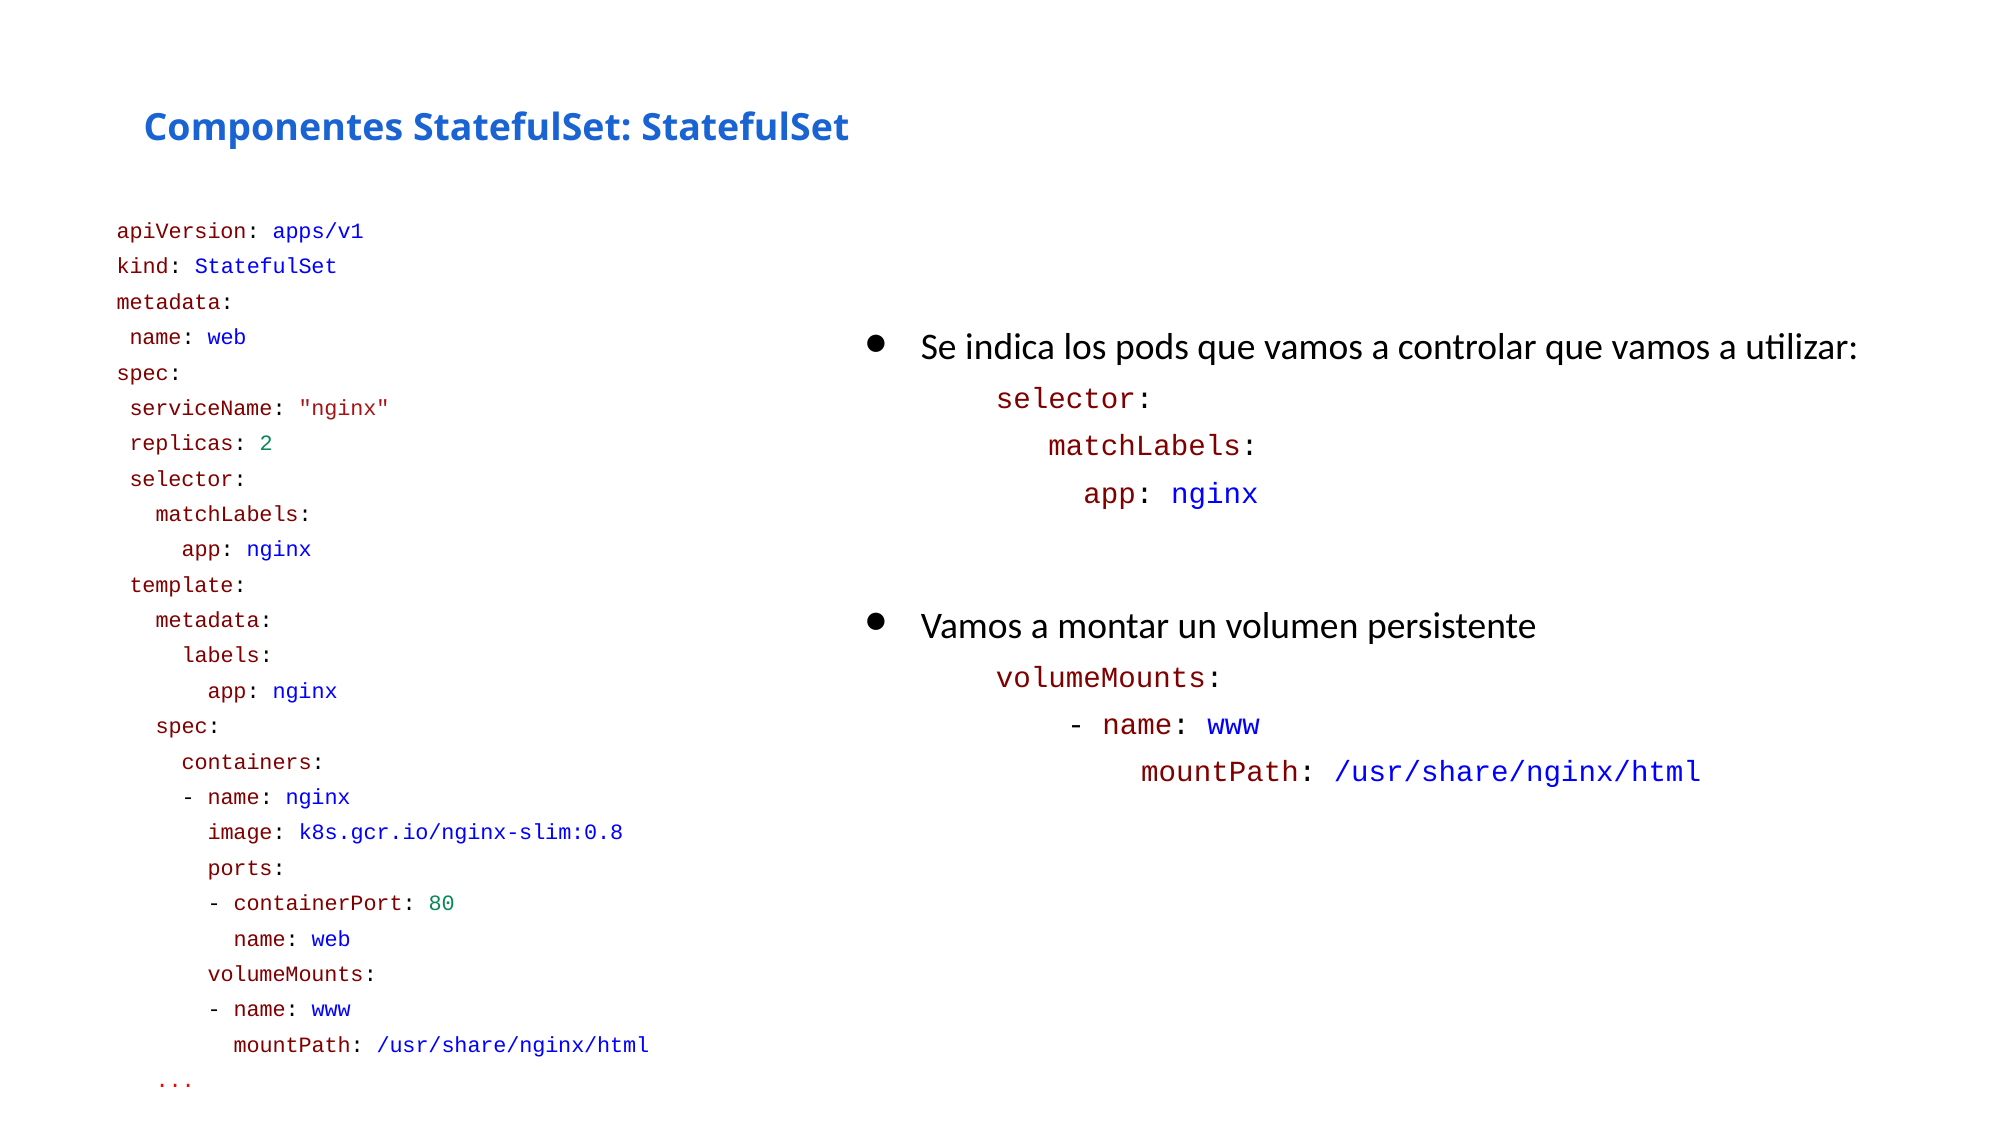

Componentes StatefulSet: StatefulSet
apiVersion: apps/v1
kind: StatefulSet
metadata:
 name: web
spec:
 serviceName: "nginx"
 replicas: 2
 selector:
 matchLabels:
 app: nginx
 template:
 metadata:
 labels:
 app: nginx
 spec:
 containers:
 - name: nginx
 image: k8s.gcr.io/nginx-slim:0.8
 ports:
 - containerPort: 80
 name: web
 volumeMounts:
 - name: www
 mountPath: /usr/share/nginx/html
 ...
Se indica los pods que vamos a controlar que vamos a utilizar:
selector:
 matchLabels:
 app: nginx
Vamos a montar un volumen persistente
volumeMounts:
 		- name: www
 	mountPath: /usr/share/nginx/html